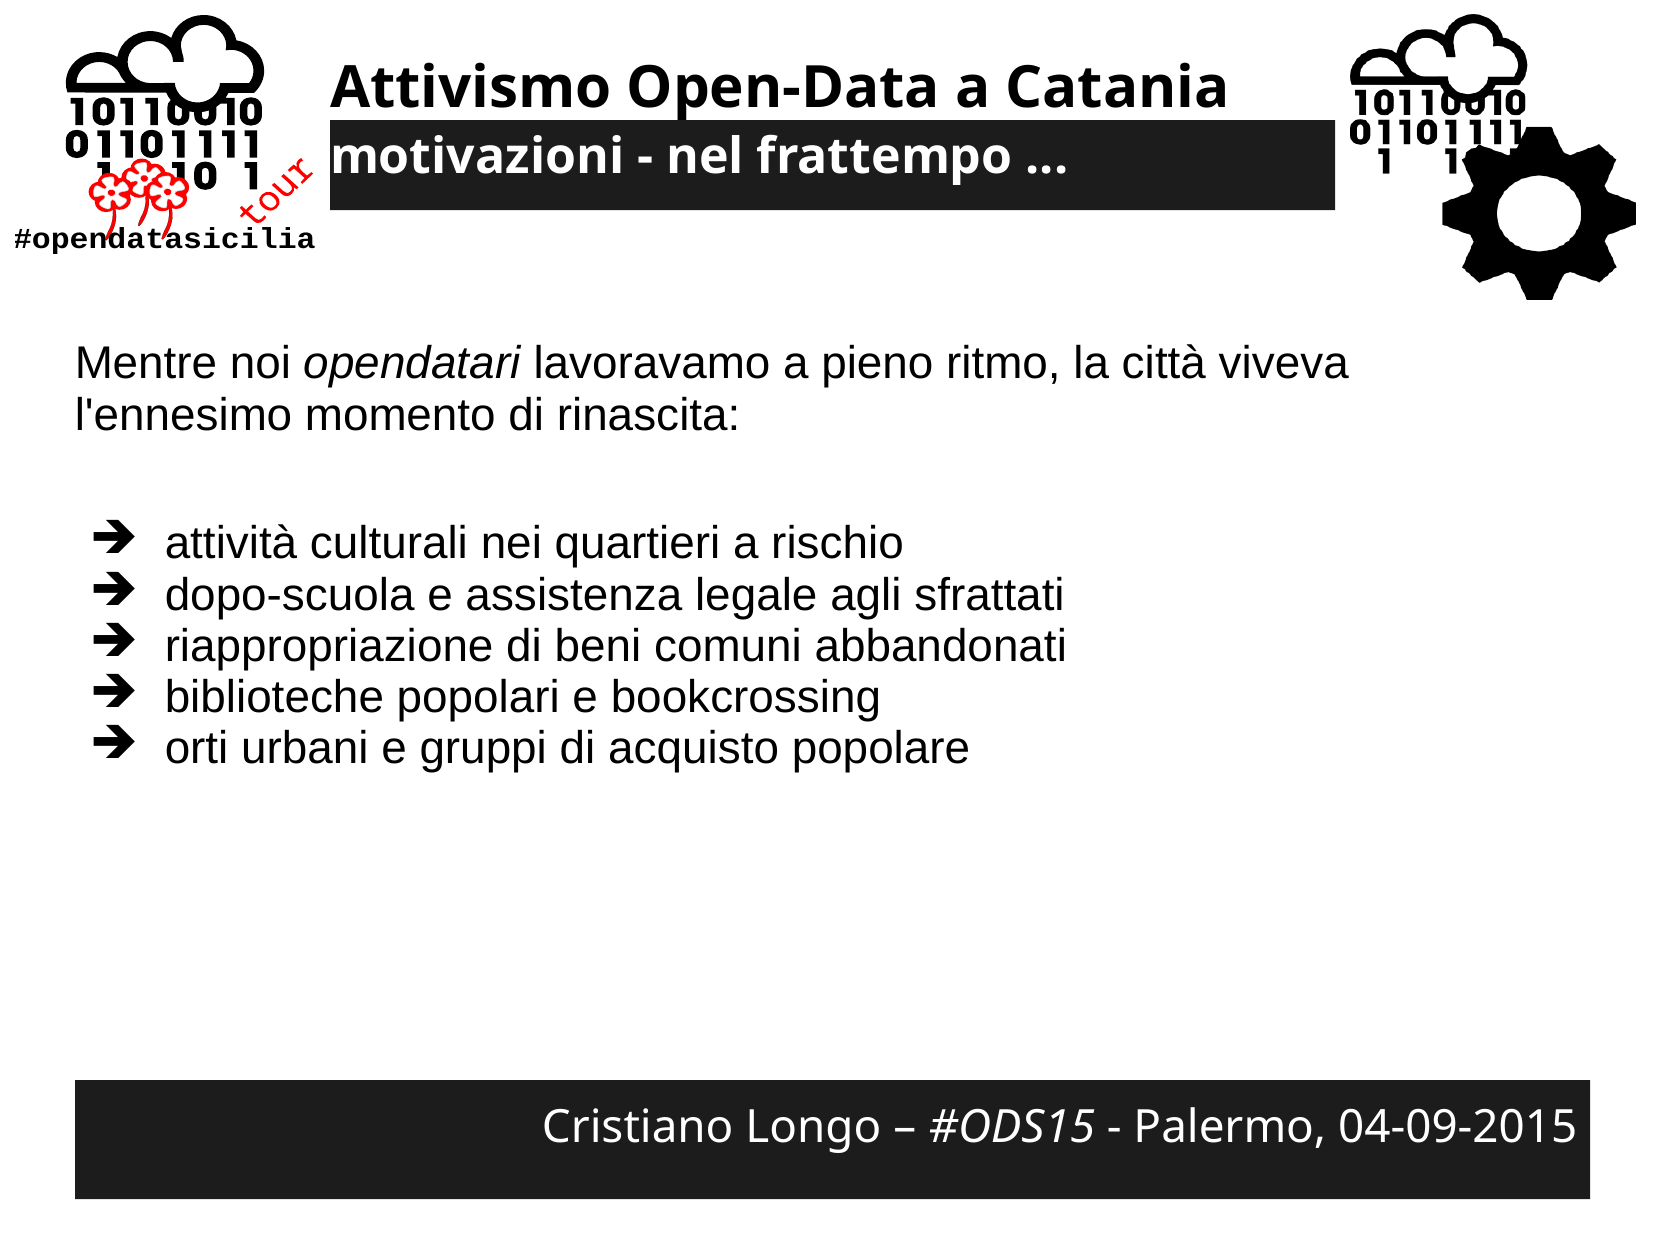

# Attivismo Open-Data a Catania
motivazioni - nel frattempo ...
Mentre noi opendatari lavoravamo a pieno ritmo, la città viveva l'ennesimo momento di rinascita:
attività culturali nei quartieri a rischio
dopo-scuola e assistenza legale agli sfrattati
riappropriazione di beni comuni abbandonati
biblioteche popolari e bookcrossing
orti urbani e gruppi di acquisto popolare
 Cristiano Longo – #ODS15 - Palermo, 04-09-2015